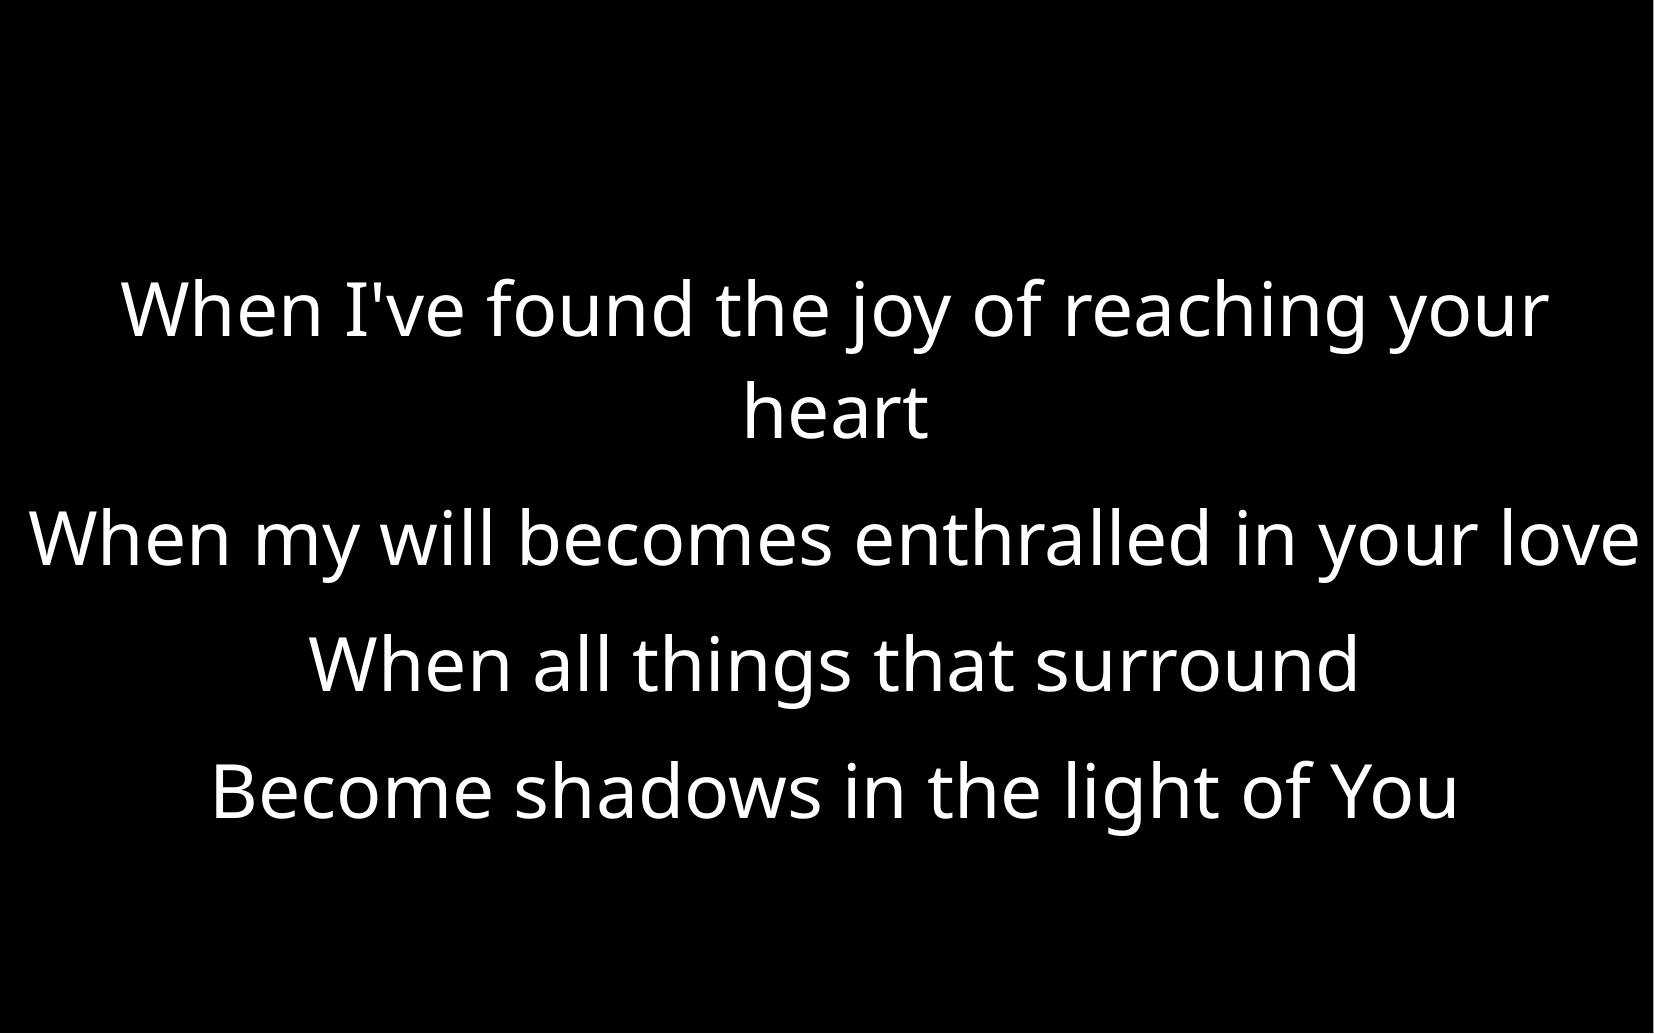

#
When I've found the joy of reaching your heart
When my will becomes enthralled in your love
When all things that surround
Become shadows in the light of You